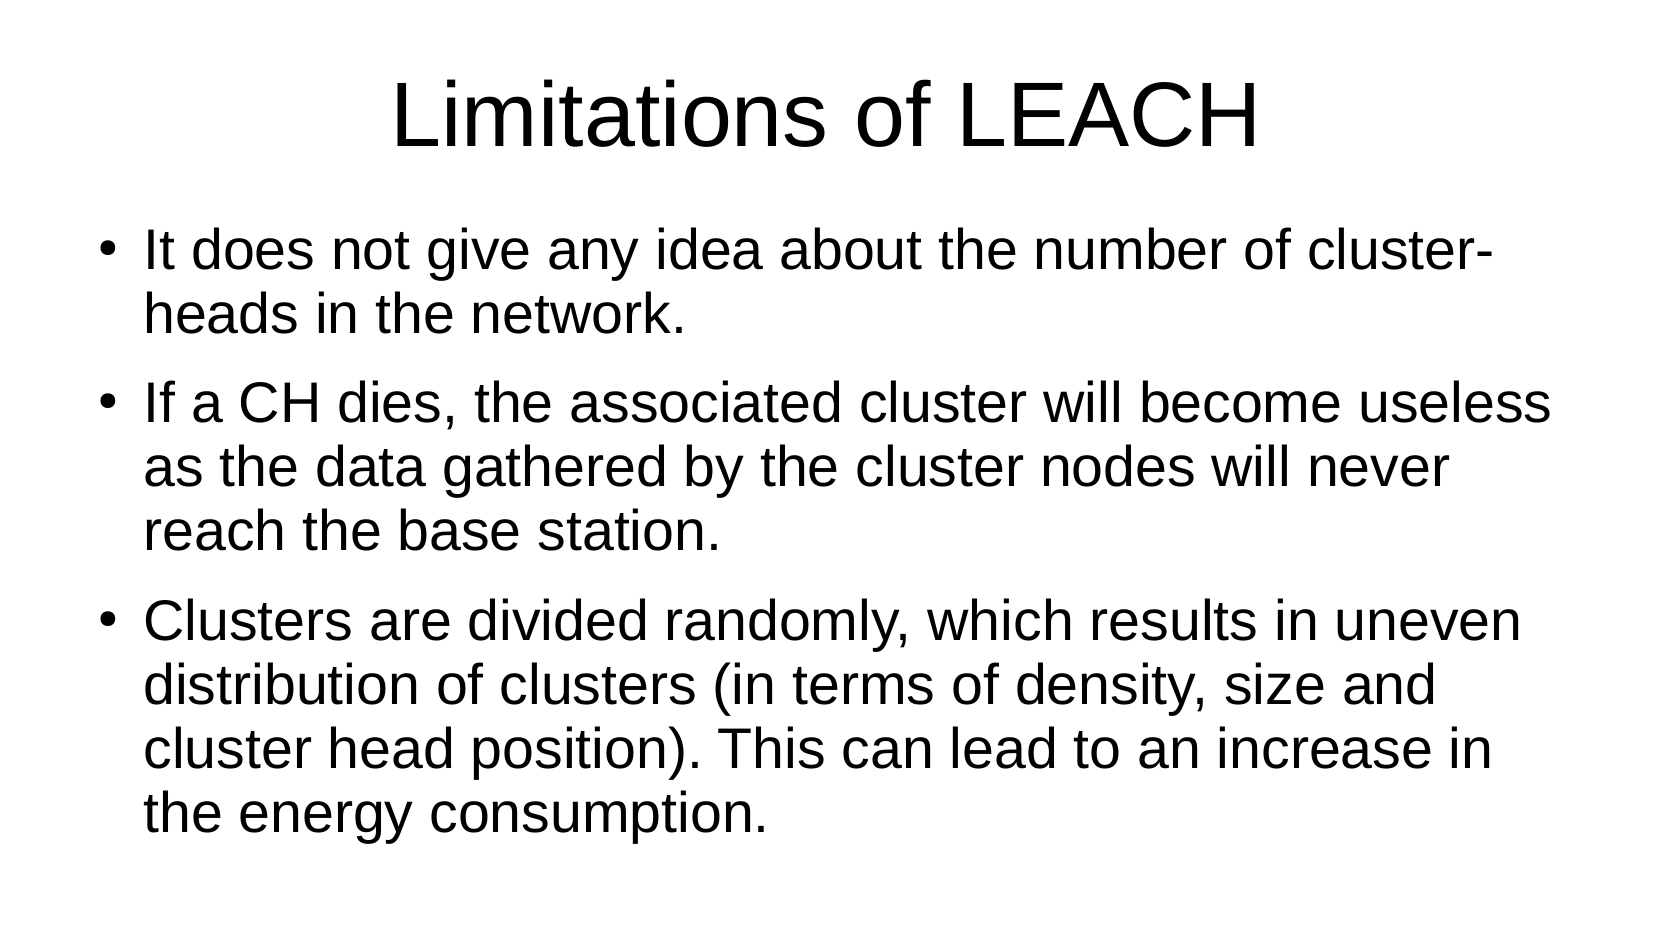

# Limitations of LEACH
It does not give any idea about the number of cluster-heads in the network.
If a CH dies, the associated cluster will become useless as the data gathered by the cluster nodes will never reach the base station.
Clusters are divided randomly, which results in uneven distribution of clusters (in terms of density, size and cluster head position). This can lead to an increase in the energy consumption.